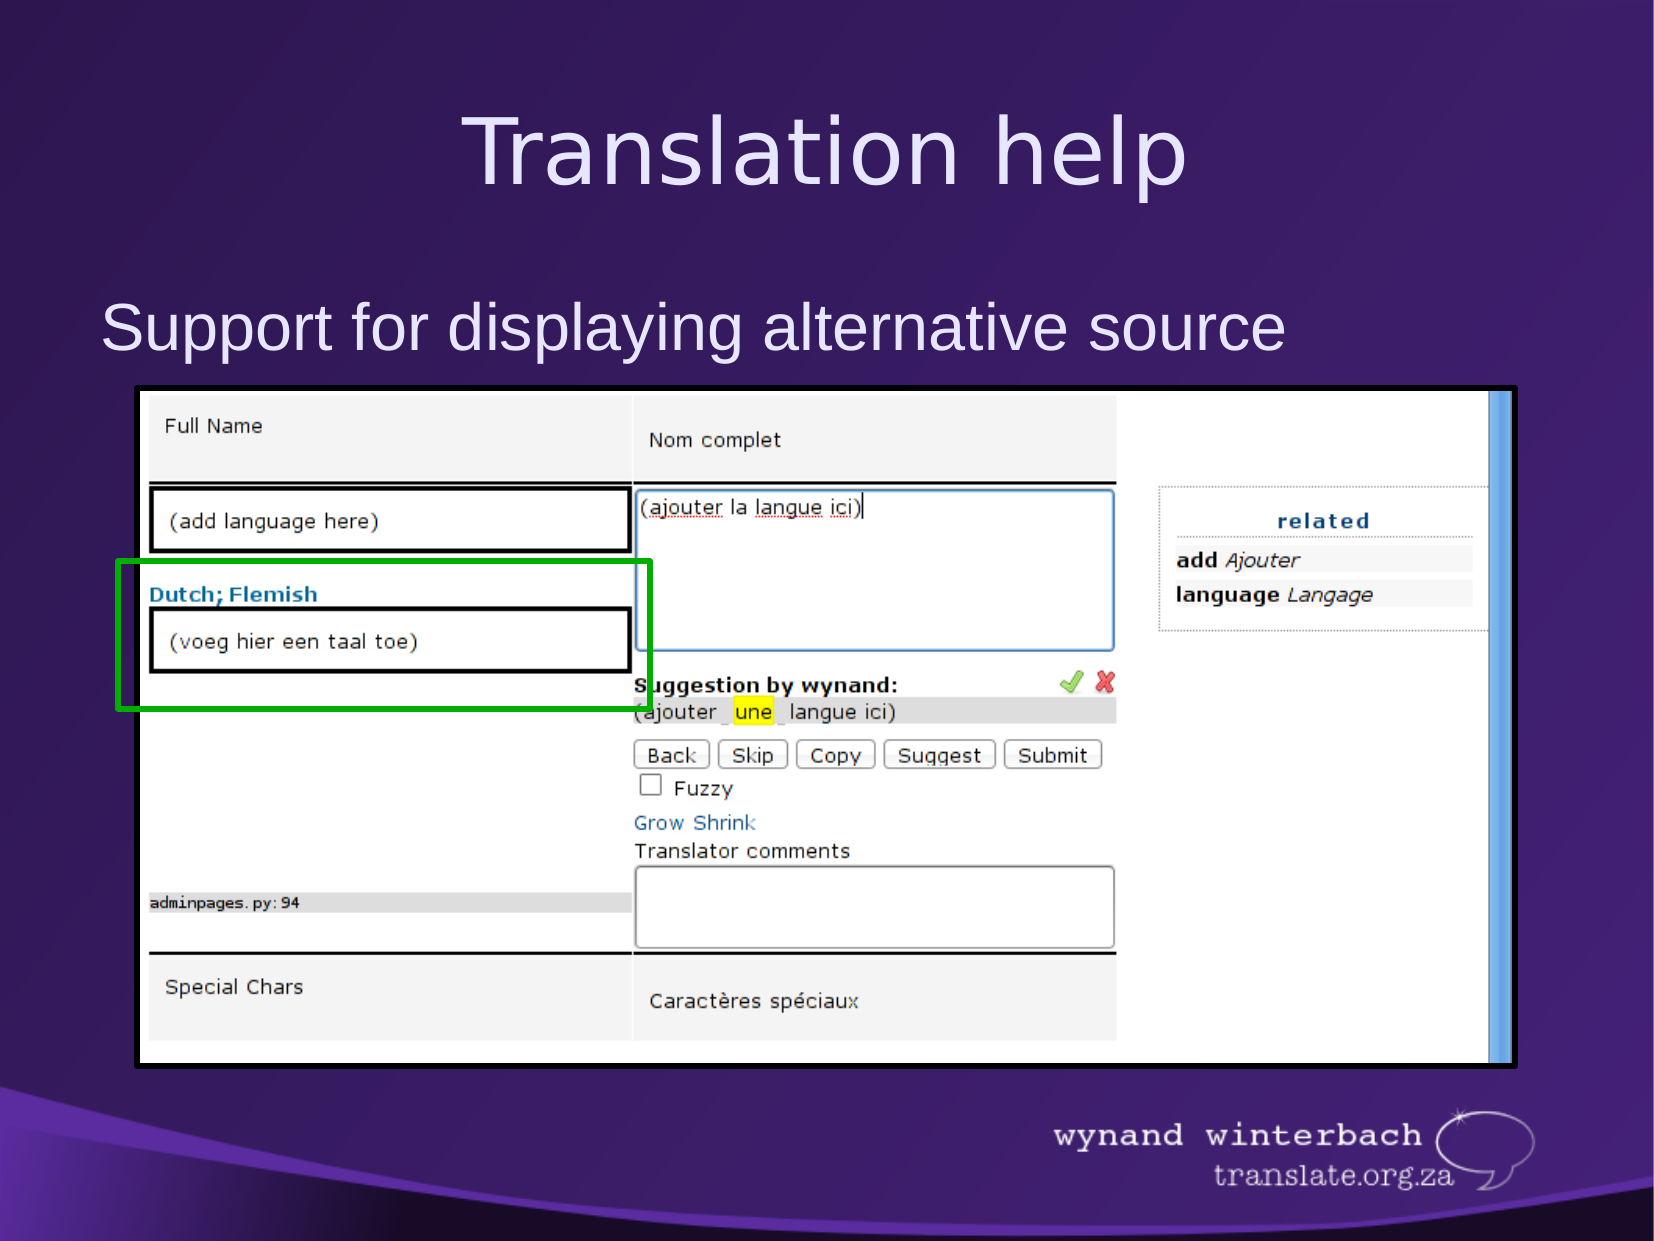

# Translation help
Support for displaying alternative source